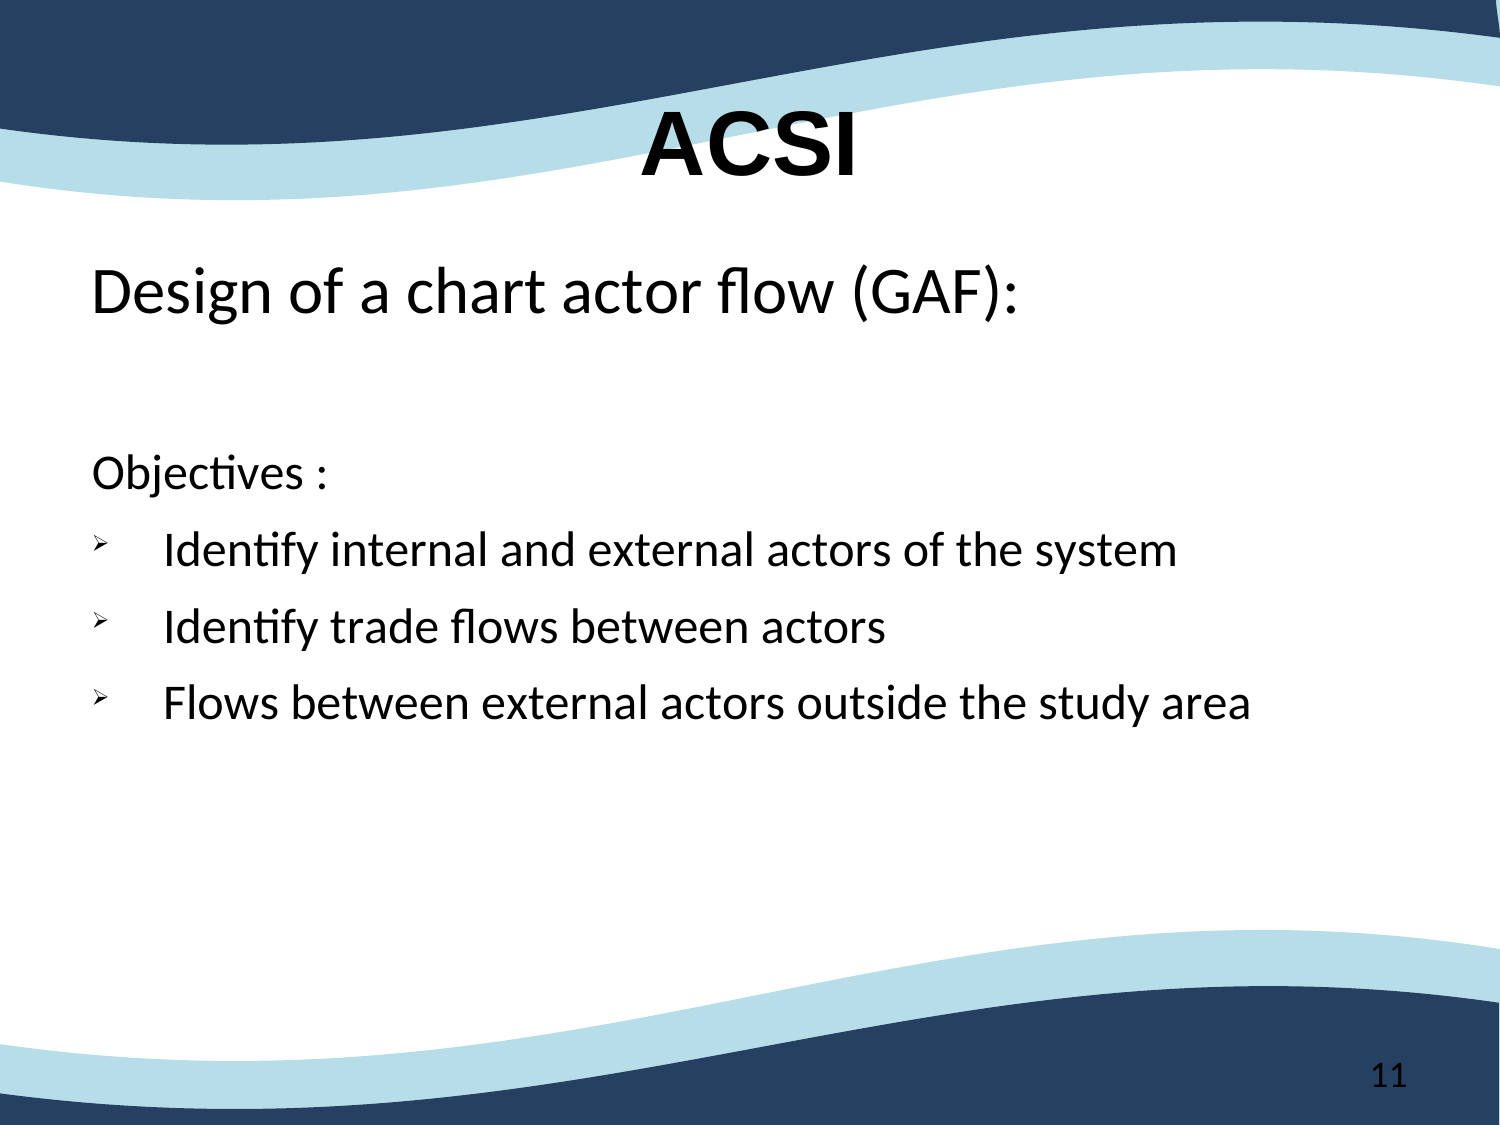

# ACSI
Design of a chart actor flow (GAF):
Objectives :
 	Identify internal and external actors of the system
 	Identify trade flows between actors
 	Flows between external actors outside the study area
11